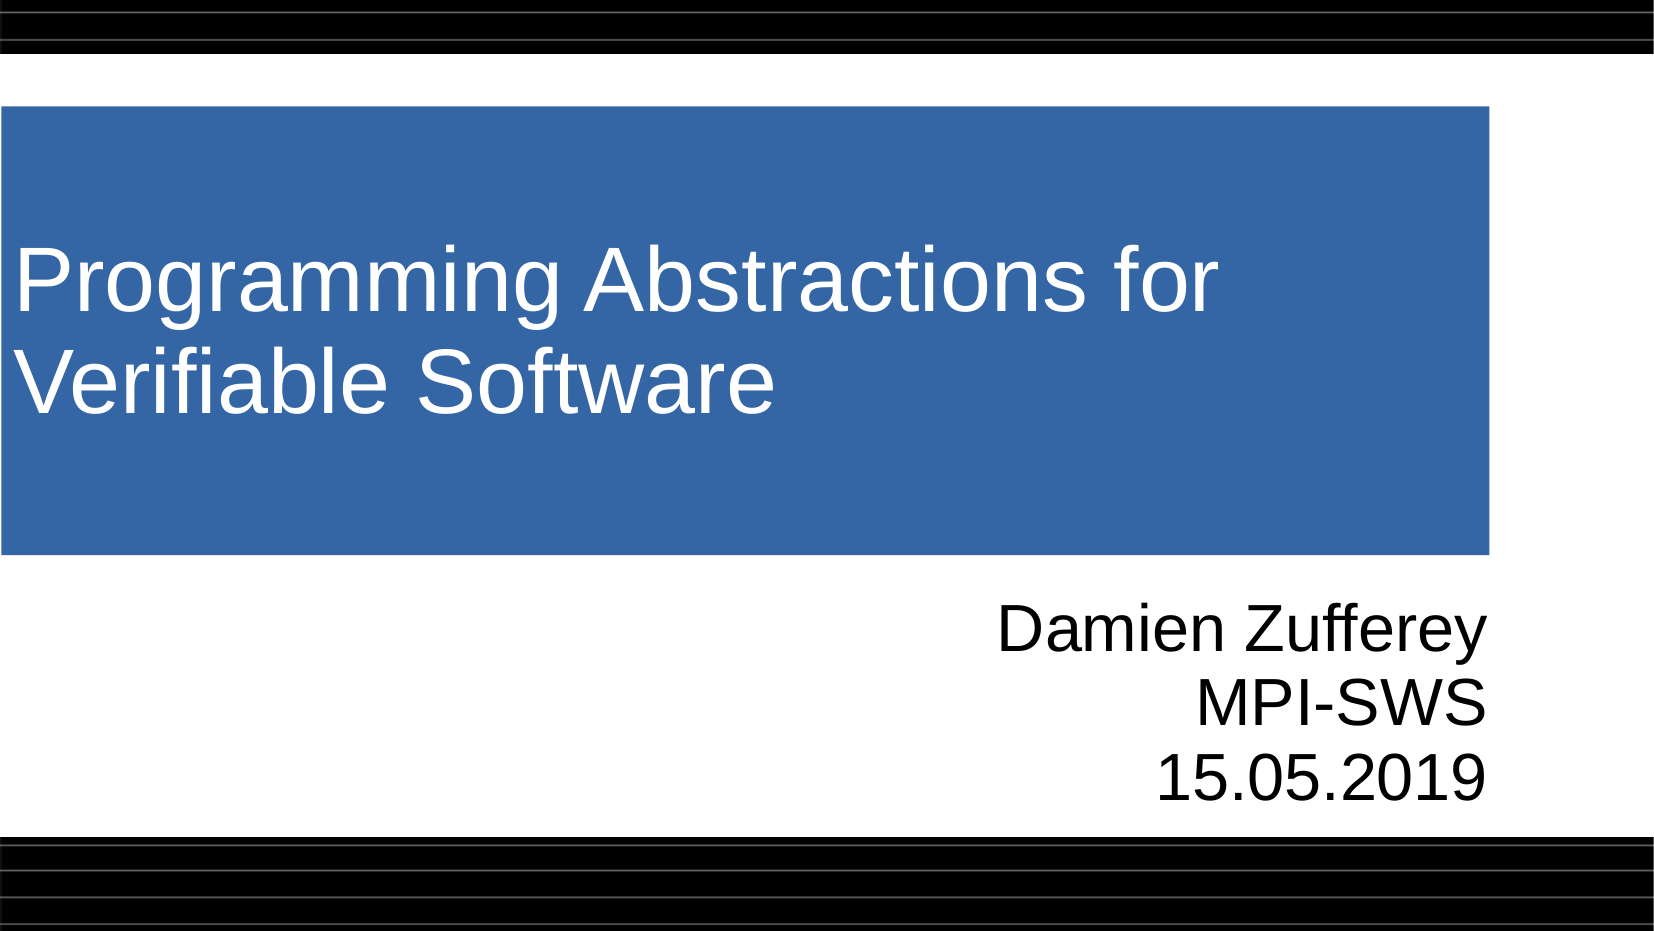

# Programming Abstractions for Verifiable Software
Damien Zufferey
MPI-SWS
15.05.2019